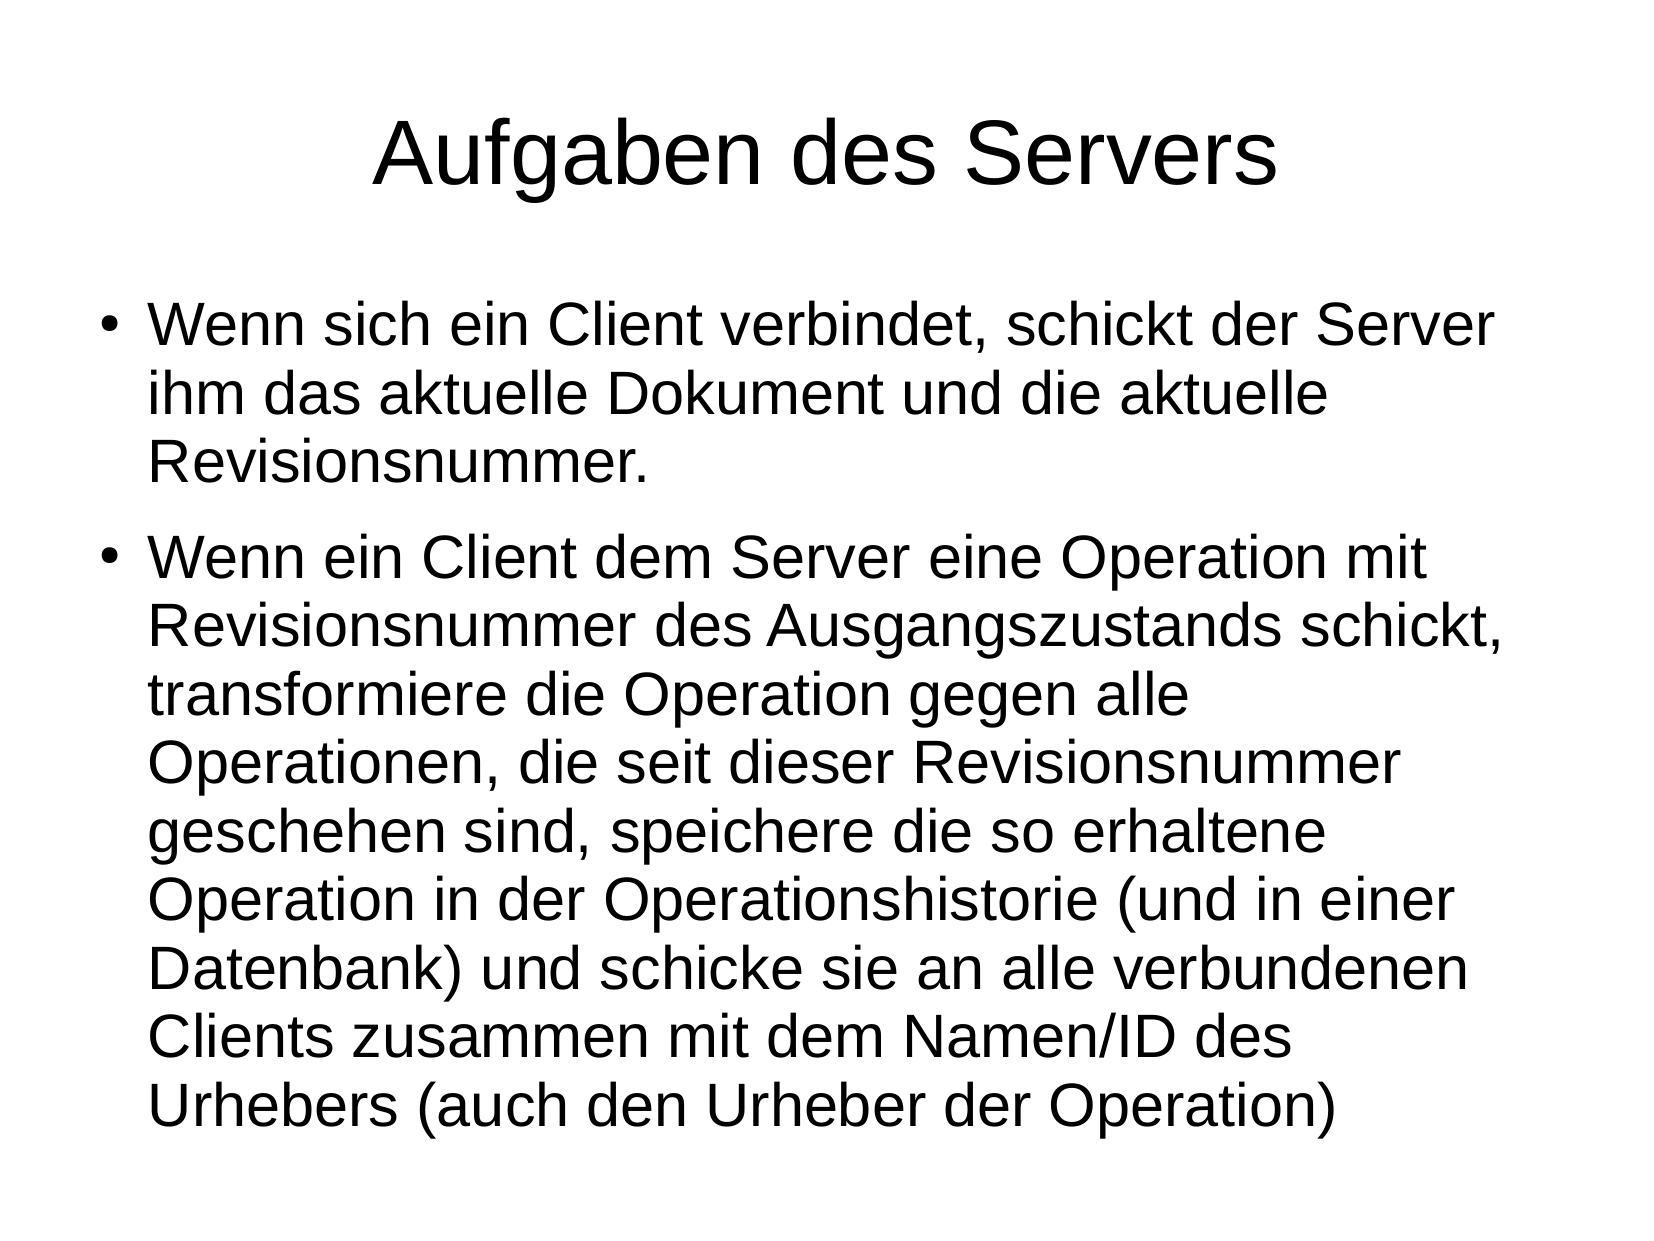

# Aufgaben des Servers
Wenn sich ein Client verbindet, schickt der Server ihm das aktuelle Dokument und die aktuelle Revisionsnummer.
Wenn ein Client dem Server eine Operation mit Revisionsnummer des Ausgangszustands schickt, transformiere die Operation gegen alle Operationen, die seit dieser Revisionsnummer geschehen sind, speichere die so erhaltene Operation in der Operationshistorie (und in einer Datenbank) und schicke sie an alle verbundenen Clients zusammen mit dem Namen/ID des Urhebers (auch den Urheber der Operation)